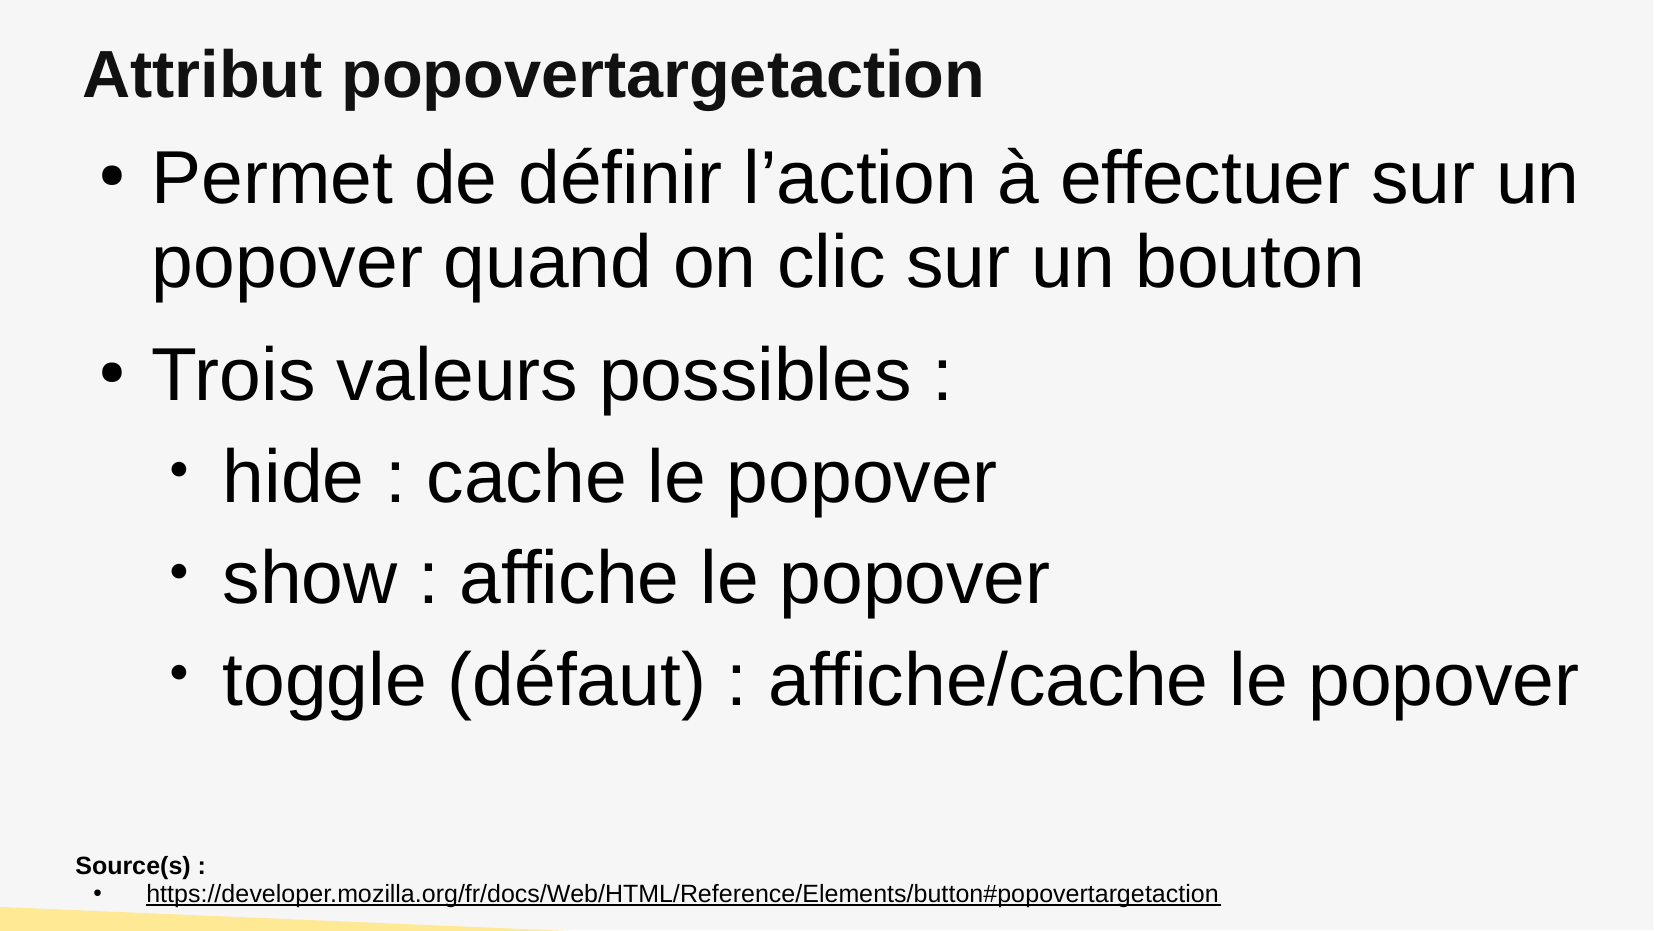

# Attribut popovertargetaction
Permet de définir l’action à effectuer sur un popover quand on clic sur un bouton
Trois valeurs possibles :
hide : cache le popover
show : affiche le popover
toggle (défaut) : affiche/cache le popover
Source(s) :
https://developer.mozilla.org/fr/docs/Web/HTML/Reference/Elements/button#popovertargetaction